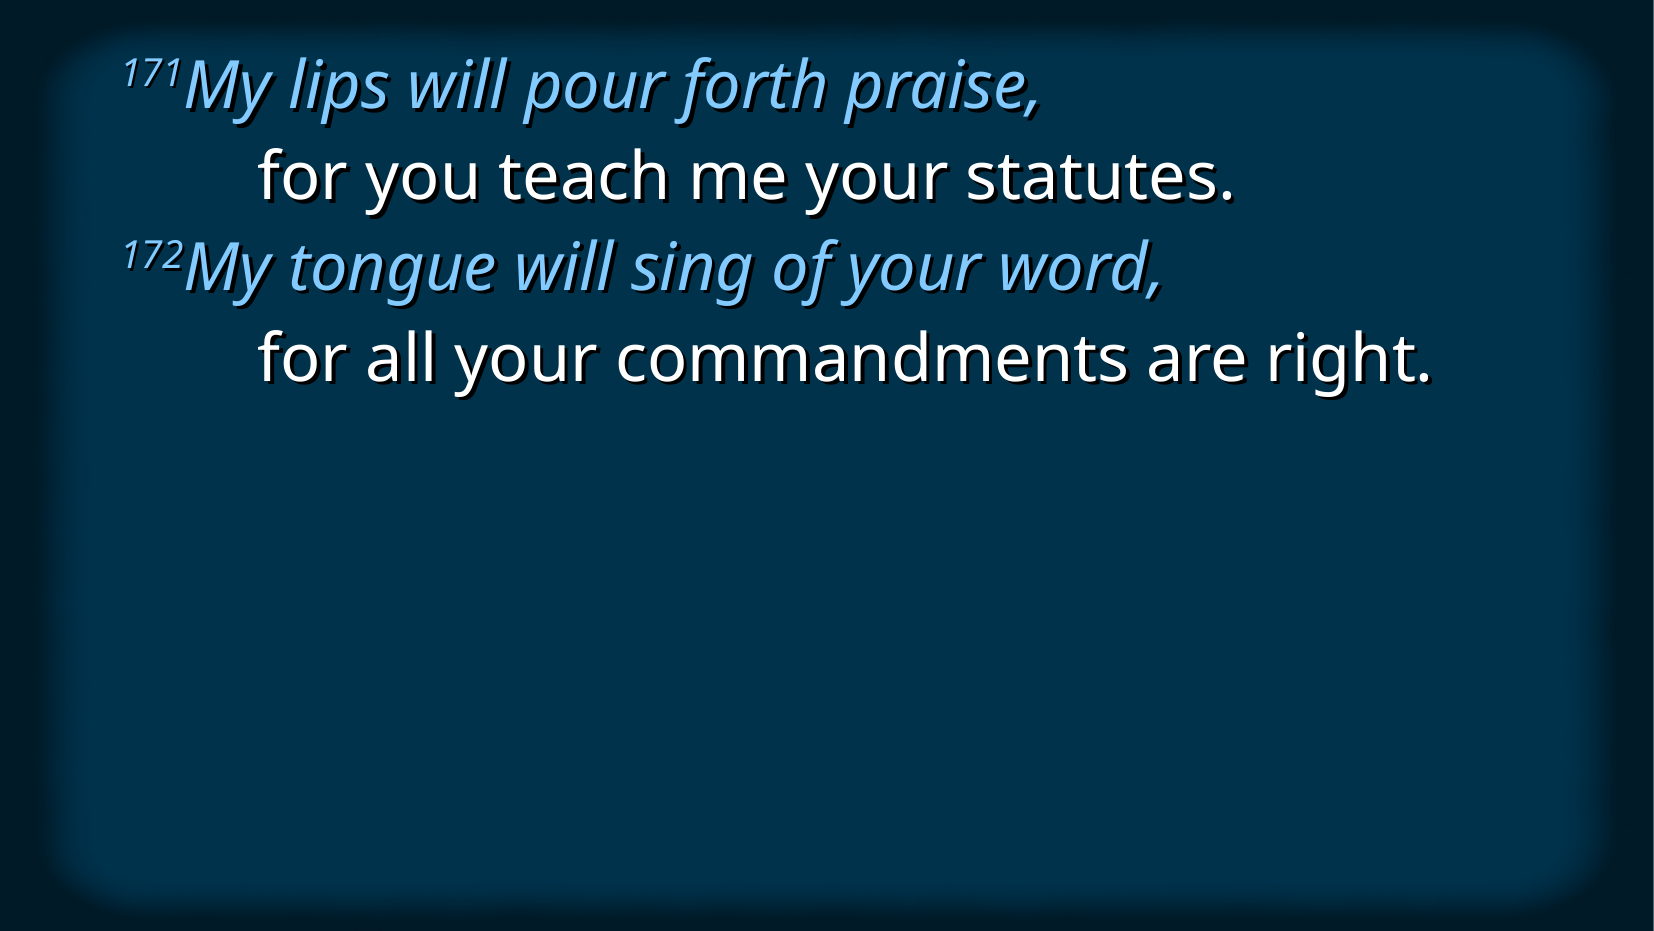

171My lips will pour forth praise,
 for you teach me your statutes.
172My tongue will sing of your word,
 for all your commandments are right.